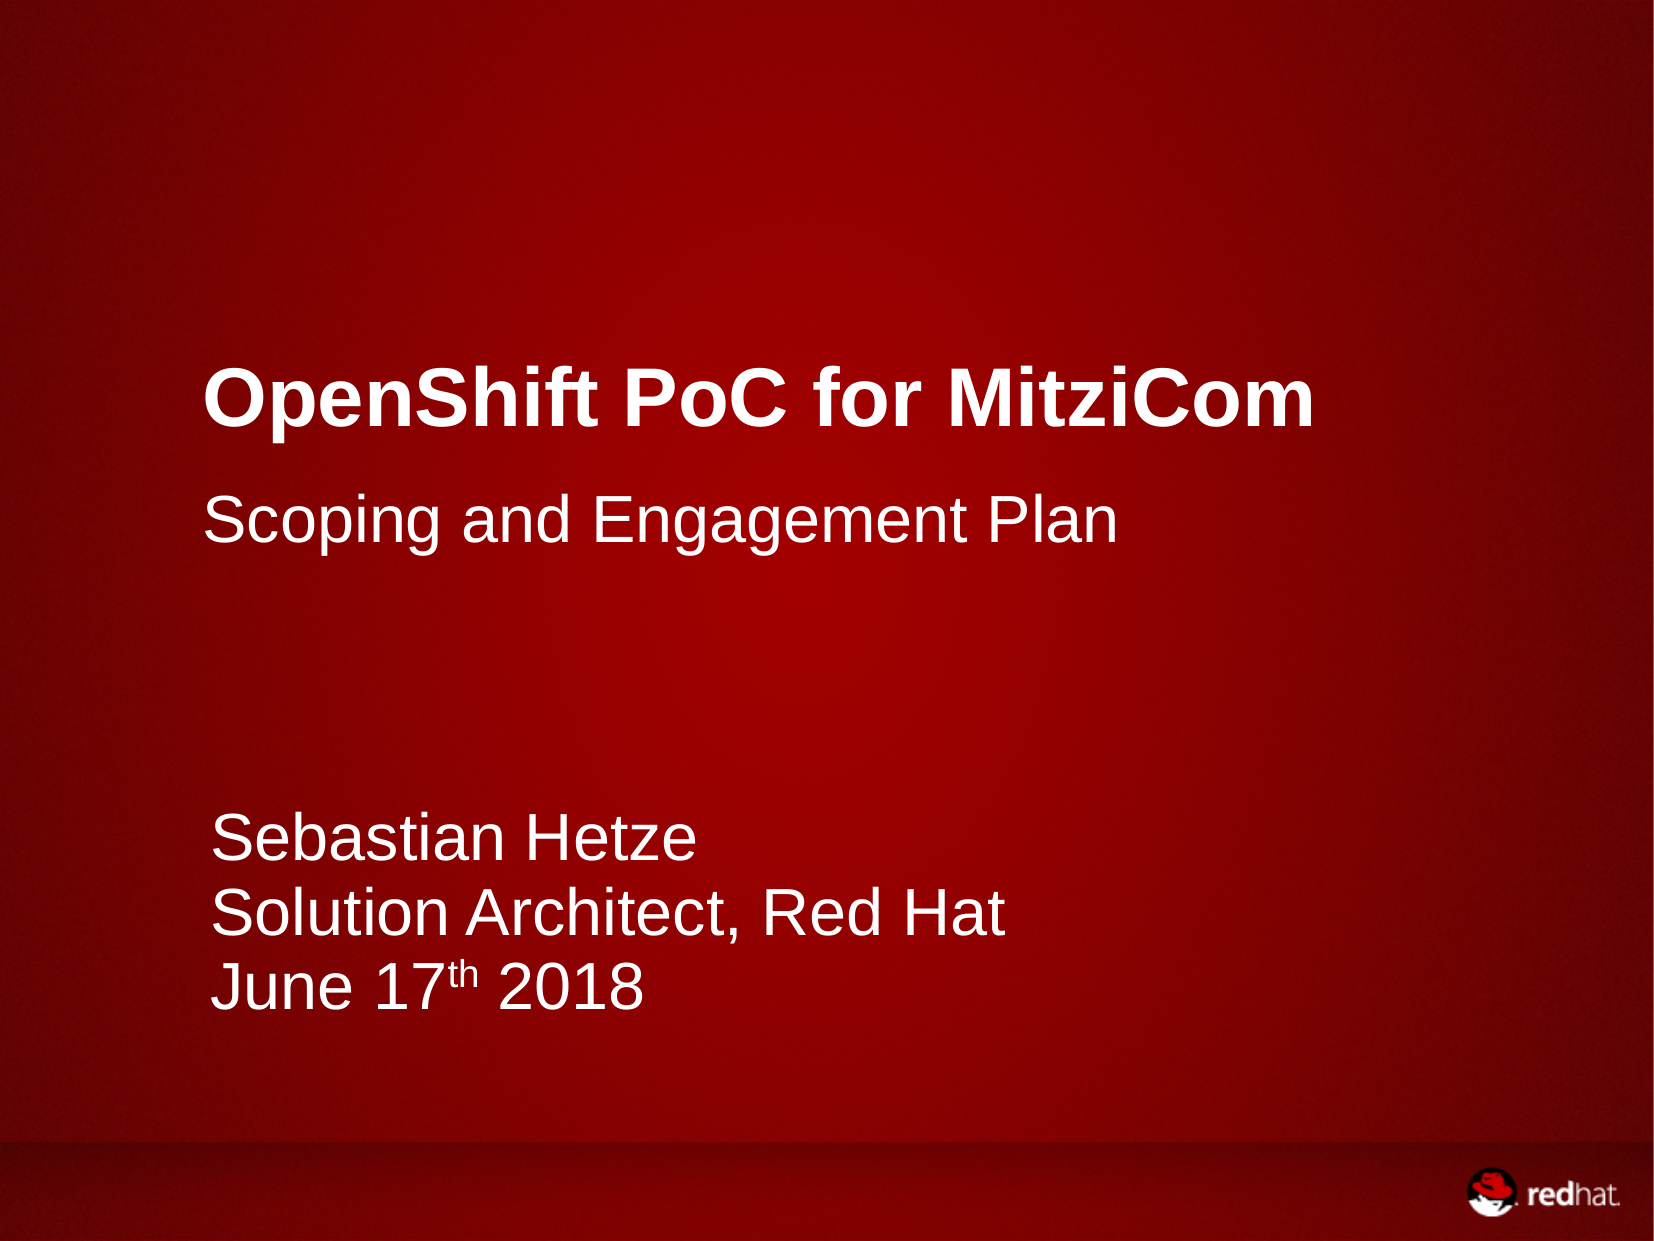

OpenShift PoC for MitziCom
Scoping and Engagement Plan
Sebastian Hetze
Solution Architect, Red Hat
June 17th 2018